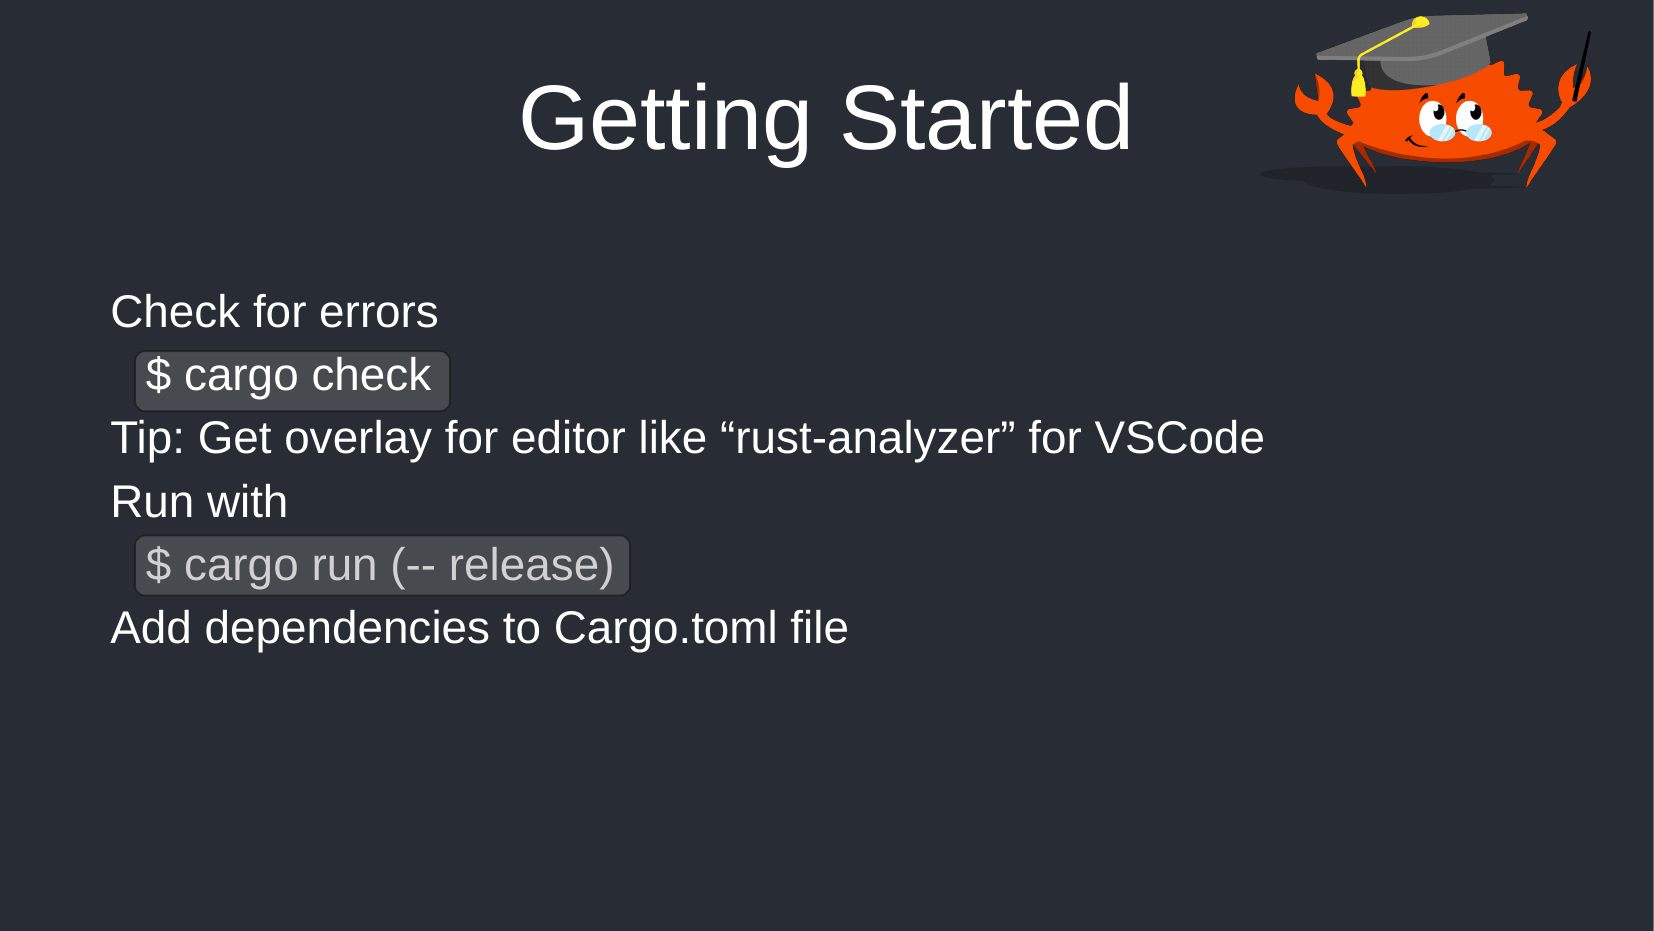

# Getting Started
Check for errors
$ cargo check
Tip: Get overlay for editor like “rust-analyzer” for VSCode
Run with
$ cargo run (-- release)
Add dependencies to Cargo.toml file